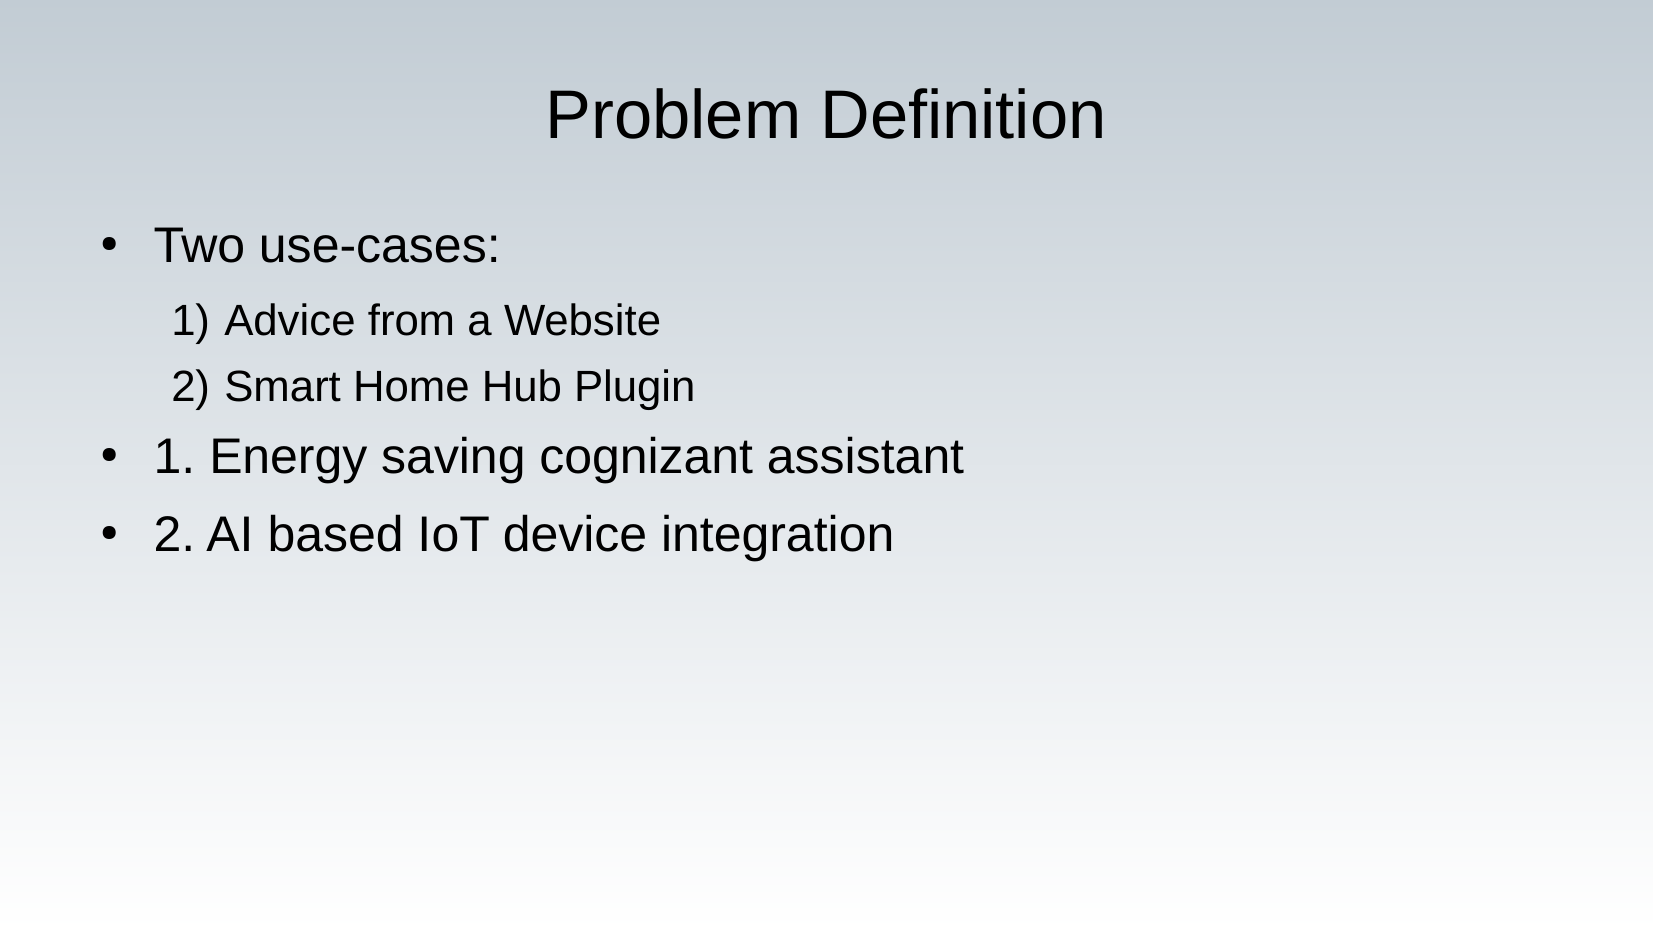

# Problem Definition
Two use-cases:
Advice from a Website
Smart Home Hub Plugin
1. Energy saving cognizant assistant
2. AI based IoT device integration